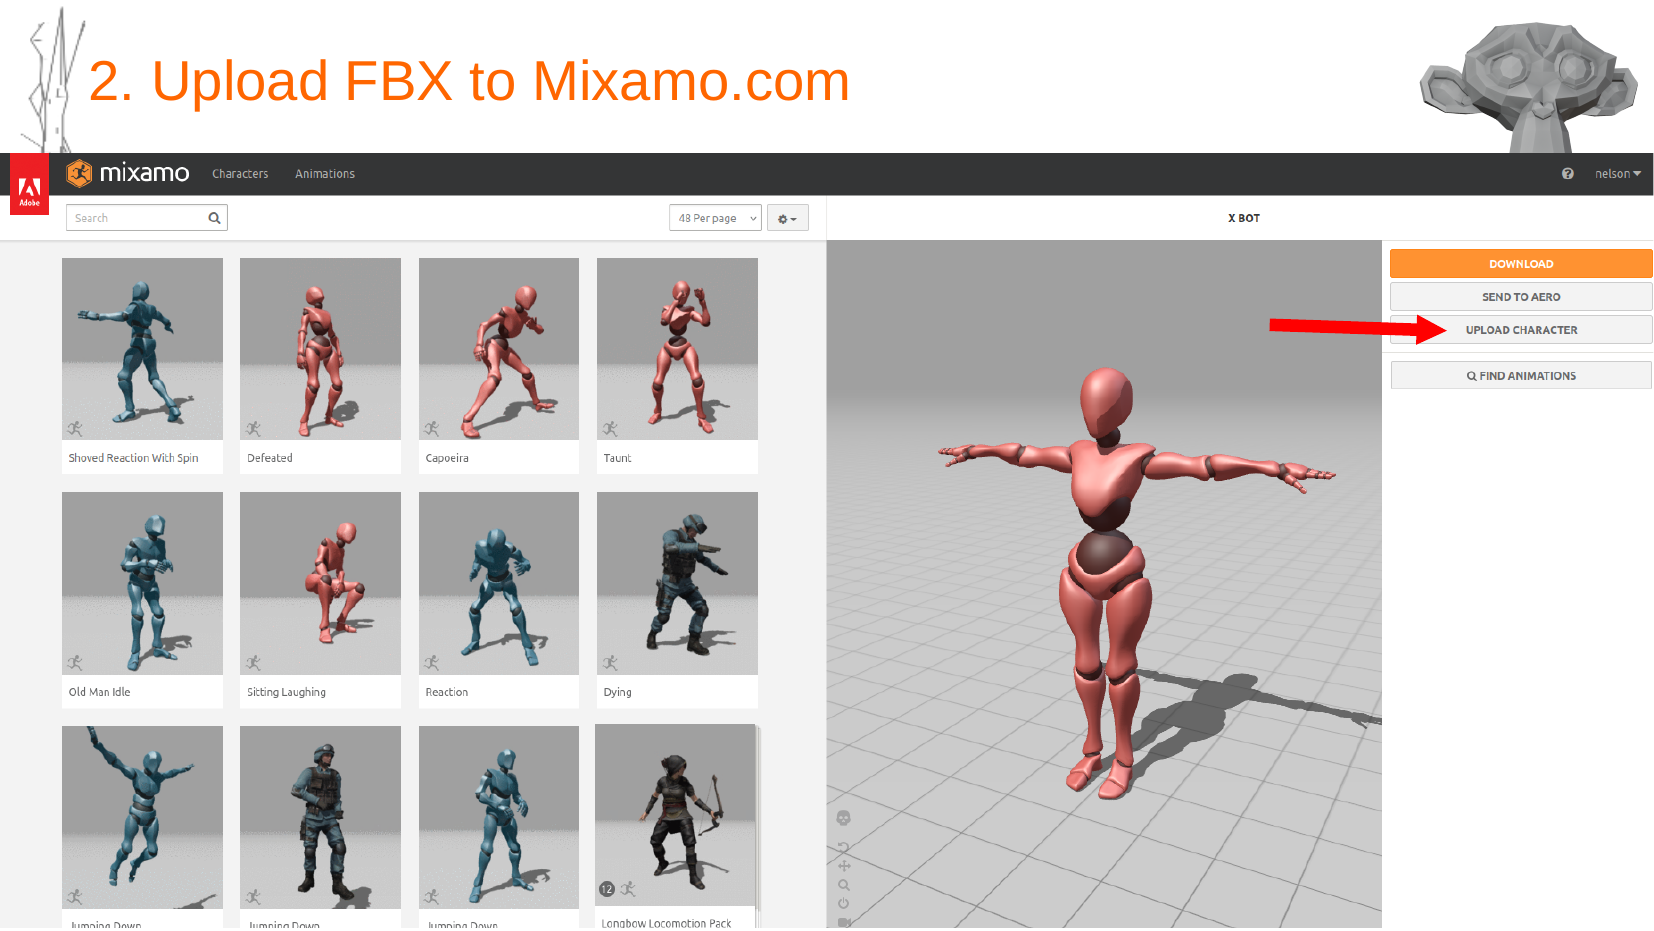

# 2. Upload FBX to Mixamo.com
4